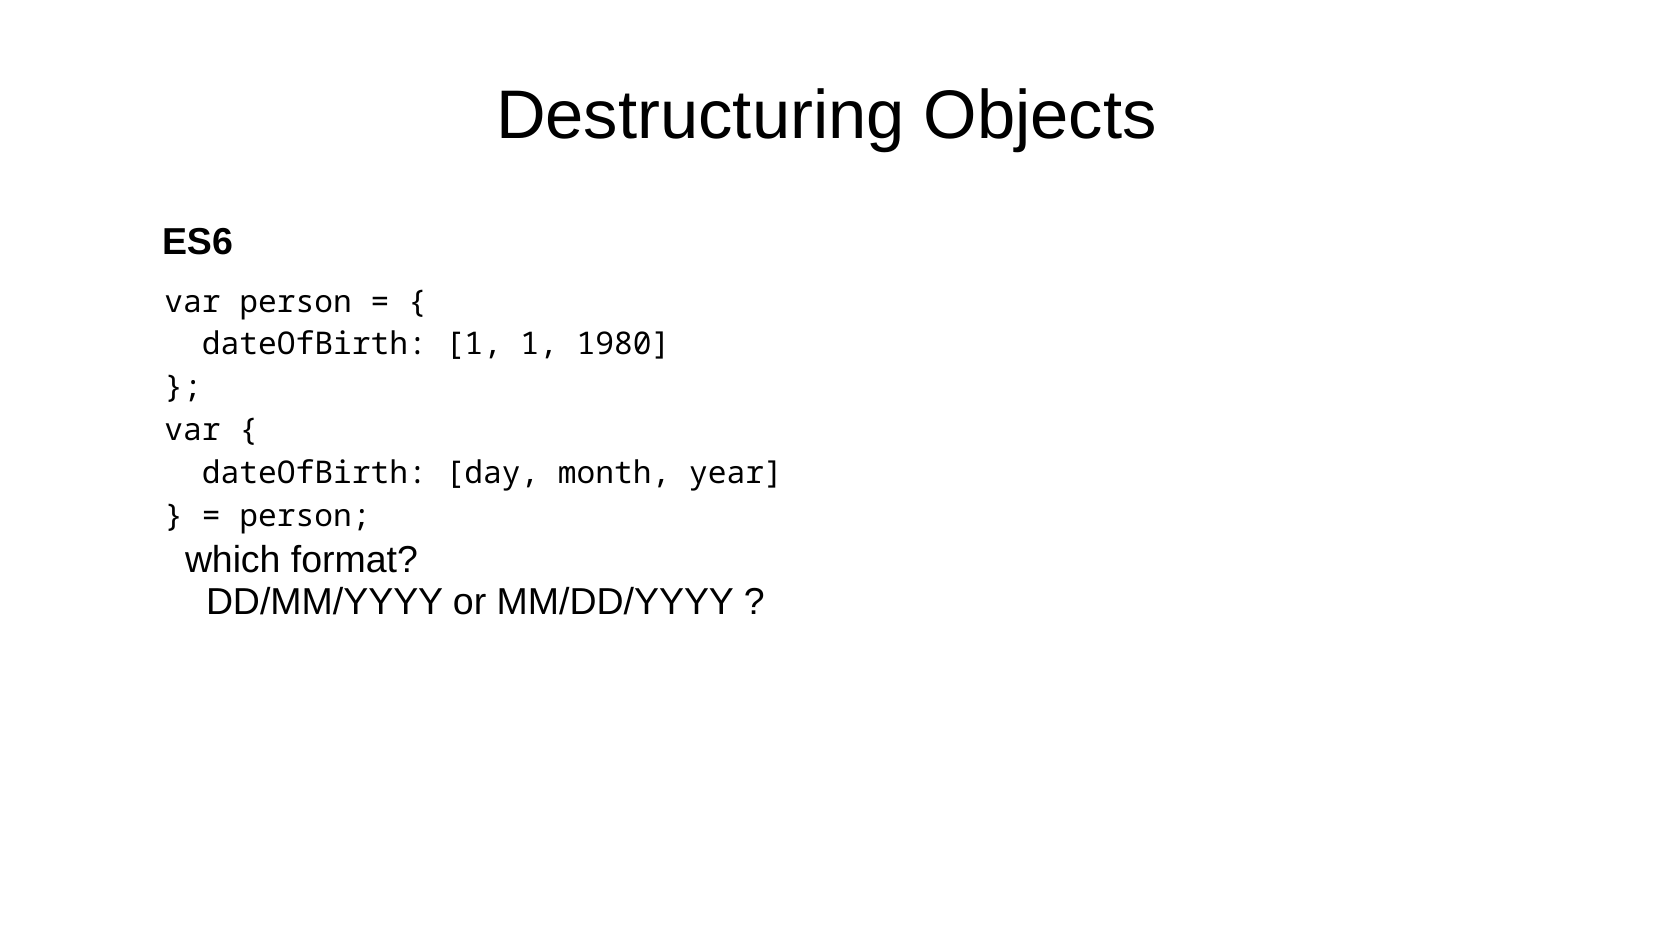

# Destructuring Objects
ES6
var person = {
 dateOfBirth: [1, 1, 1980]
};
var {
 dateOfBirth: [day, month, year]
} = person;
which format?
 DD/MM/YYYY or MM/DD/YYYY ?